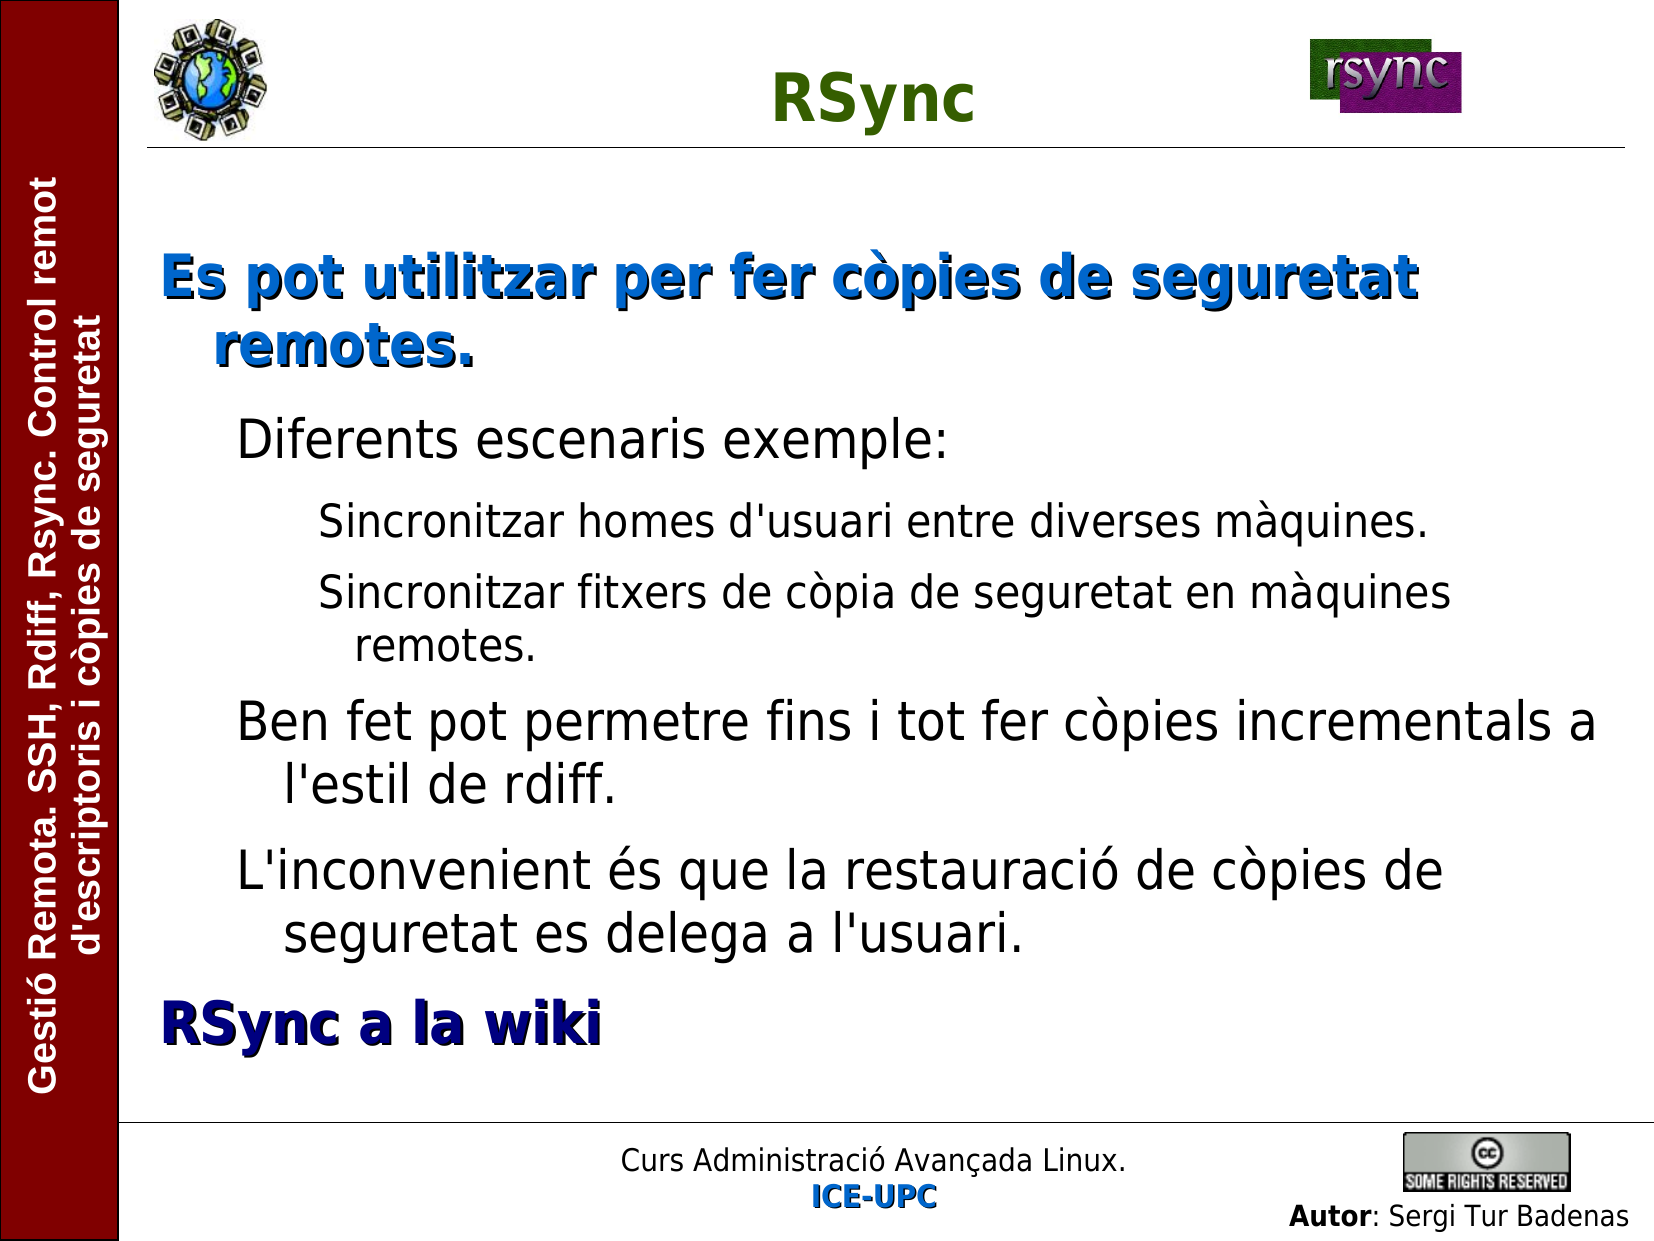

# RSync
Es pot utilitzar per fer còpies de seguretat remotes.
Diferents escenaris exemple:
Sincronitzar homes d'usuari entre diverses màquines.
Sincronitzar fitxers de còpia de seguretat en màquines remotes.
Ben fet pot permetre fins i tot fer còpies incrementals a l'estil de rdiff.
L'inconvenient és que la restauració de còpies de seguretat es delega a l'usuari.
RSync a la wiki